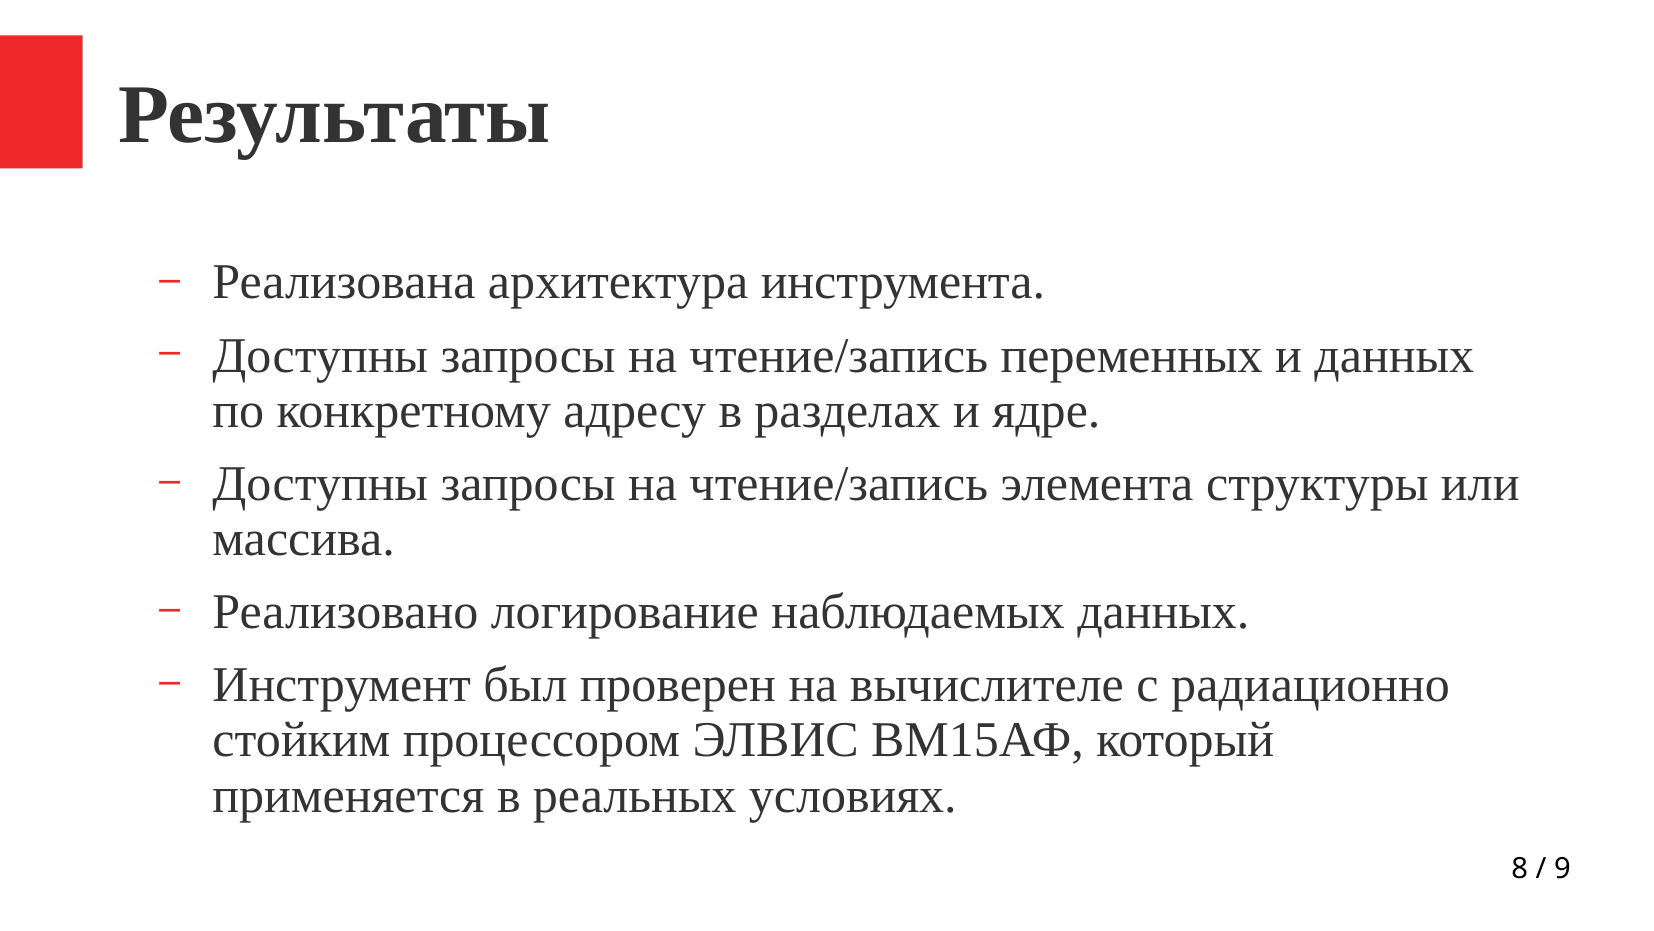

# Результаты
Реализована архитектура инструмента.
Доступны запросы на чтение/запись переменных и данных по конкретному адресу в разделах и ядре.
Доступны запросы на чтение/запись элемента структуры или массива.
Реализовано логирование наблюдаемых данных.
Инструмент был проверен на вычислителе с радиационно стойким процессором ЭЛВИС ВМ15АФ, который применяется в реальных условиях.
8